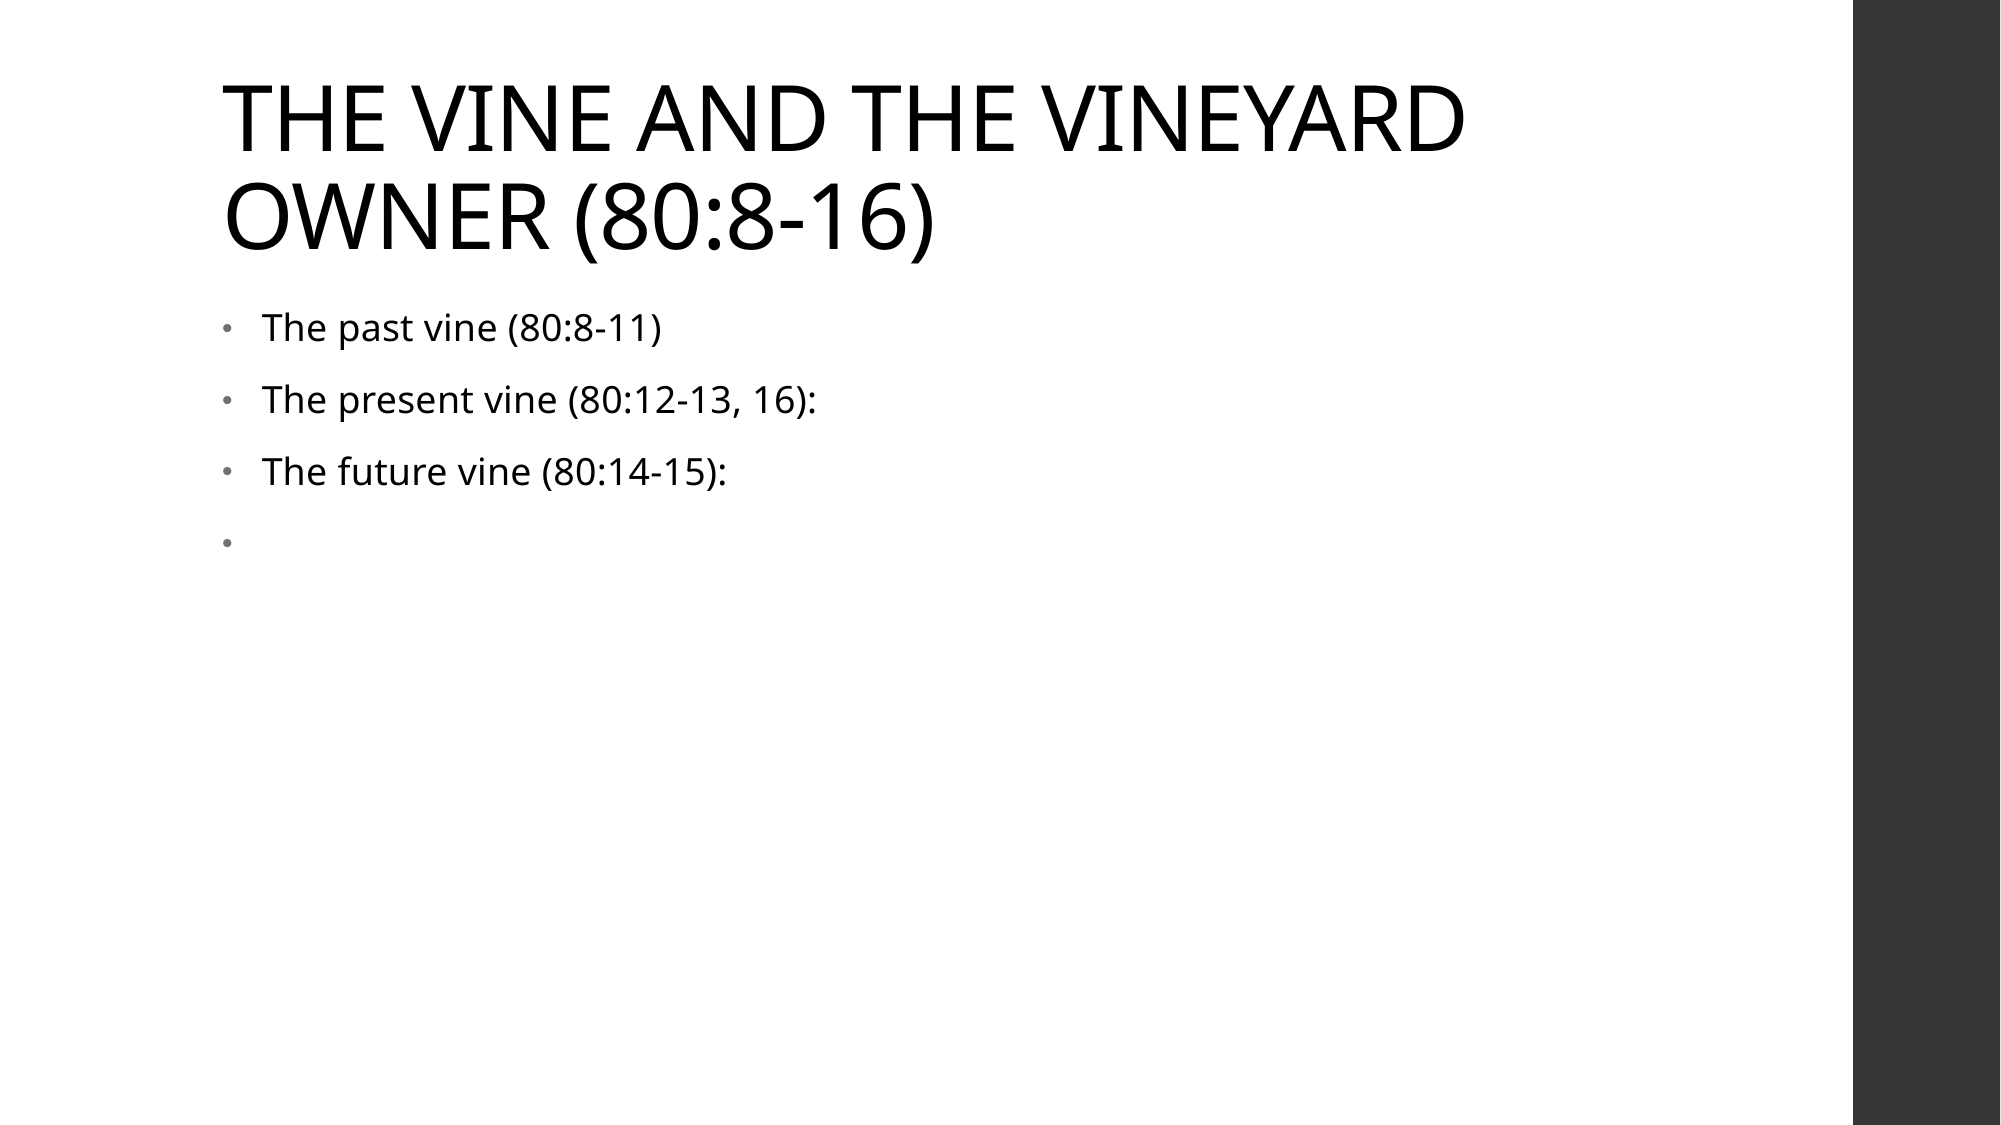

# THE VINE AND THE VINEYARD OWNER (80:8-16)
 The past vine (80:8-11)
 The present vine (80:12-13, 16):
 The future vine (80:14-15):